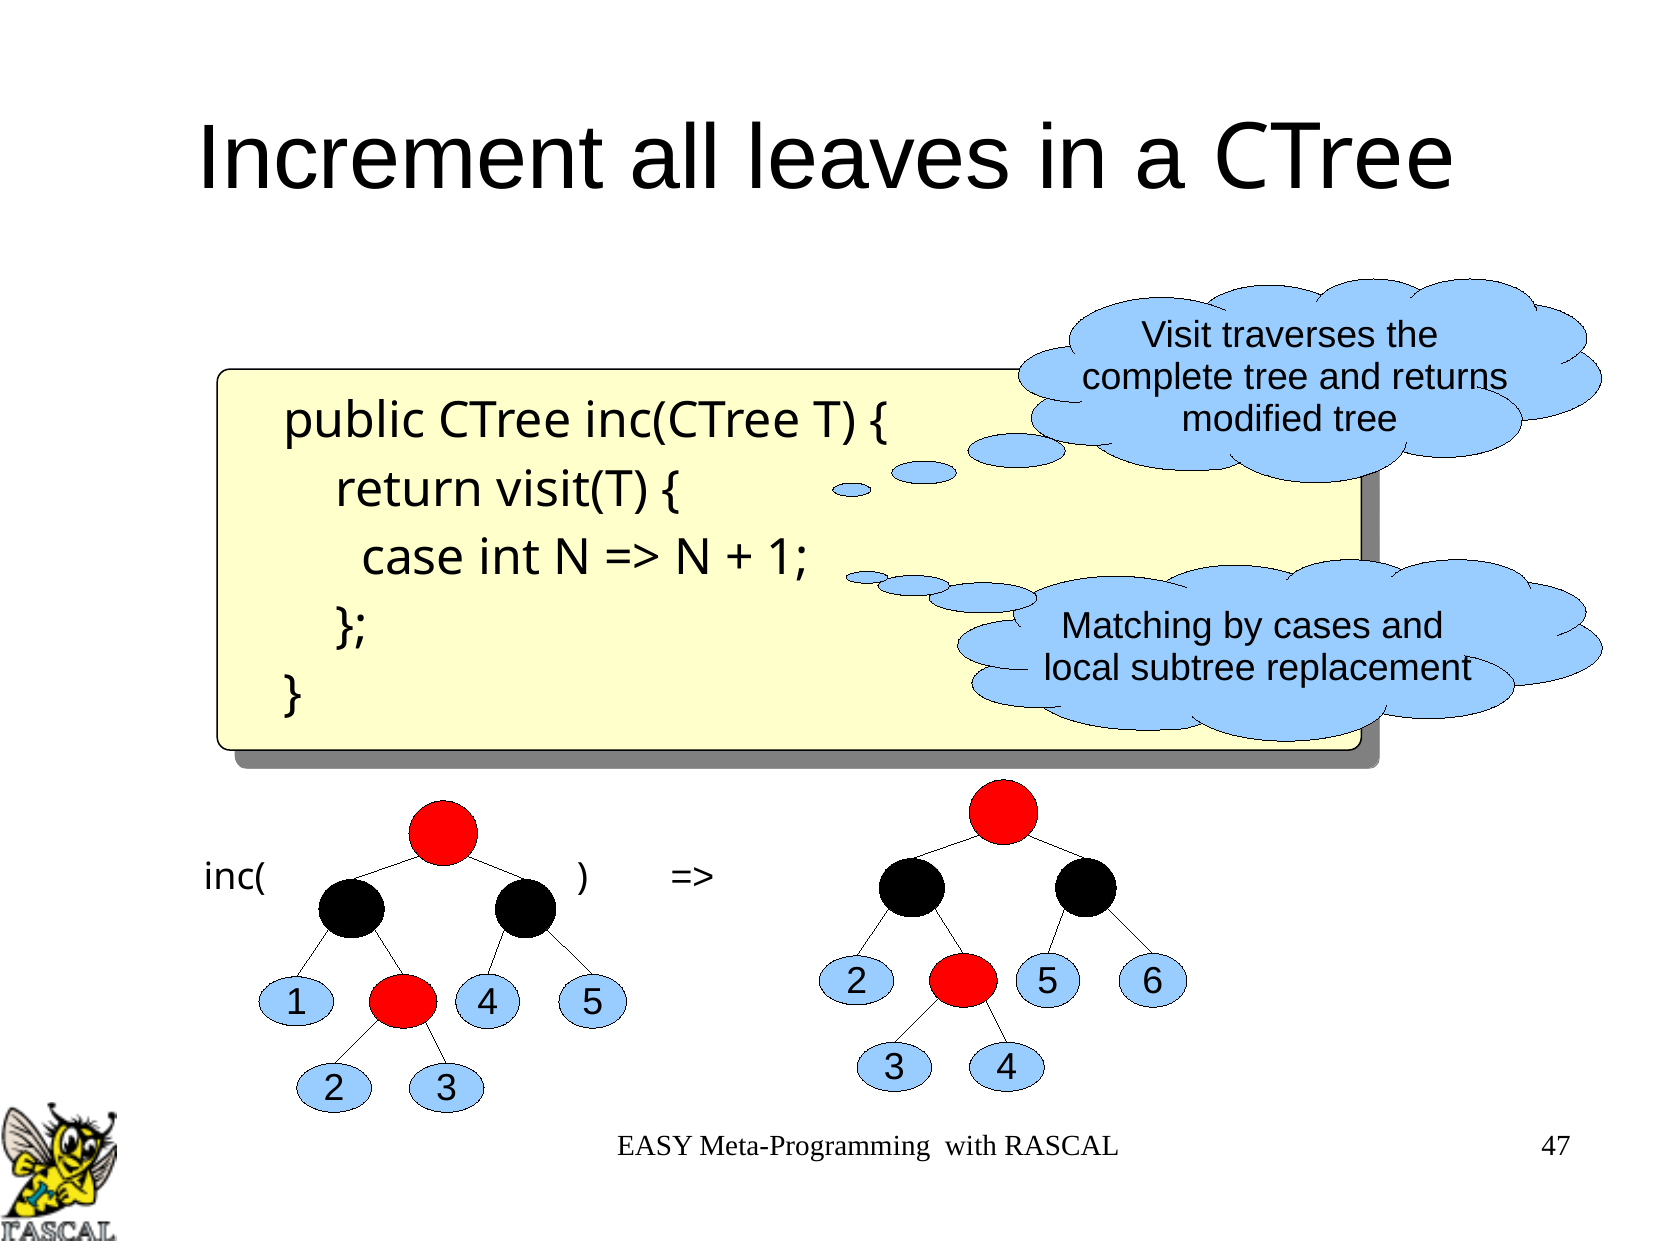

# Increment all leaves in a CTree
Visit traverses the
 complete tree and returns
modified tree
public CTree inc(CTree T) {
 return visit(T) {
 case int N => N + 1;
 };
}
Matching by cases and
local subtree replacement
5
6
2
3
4
4
5
1
2
3
inc( ) =>
47